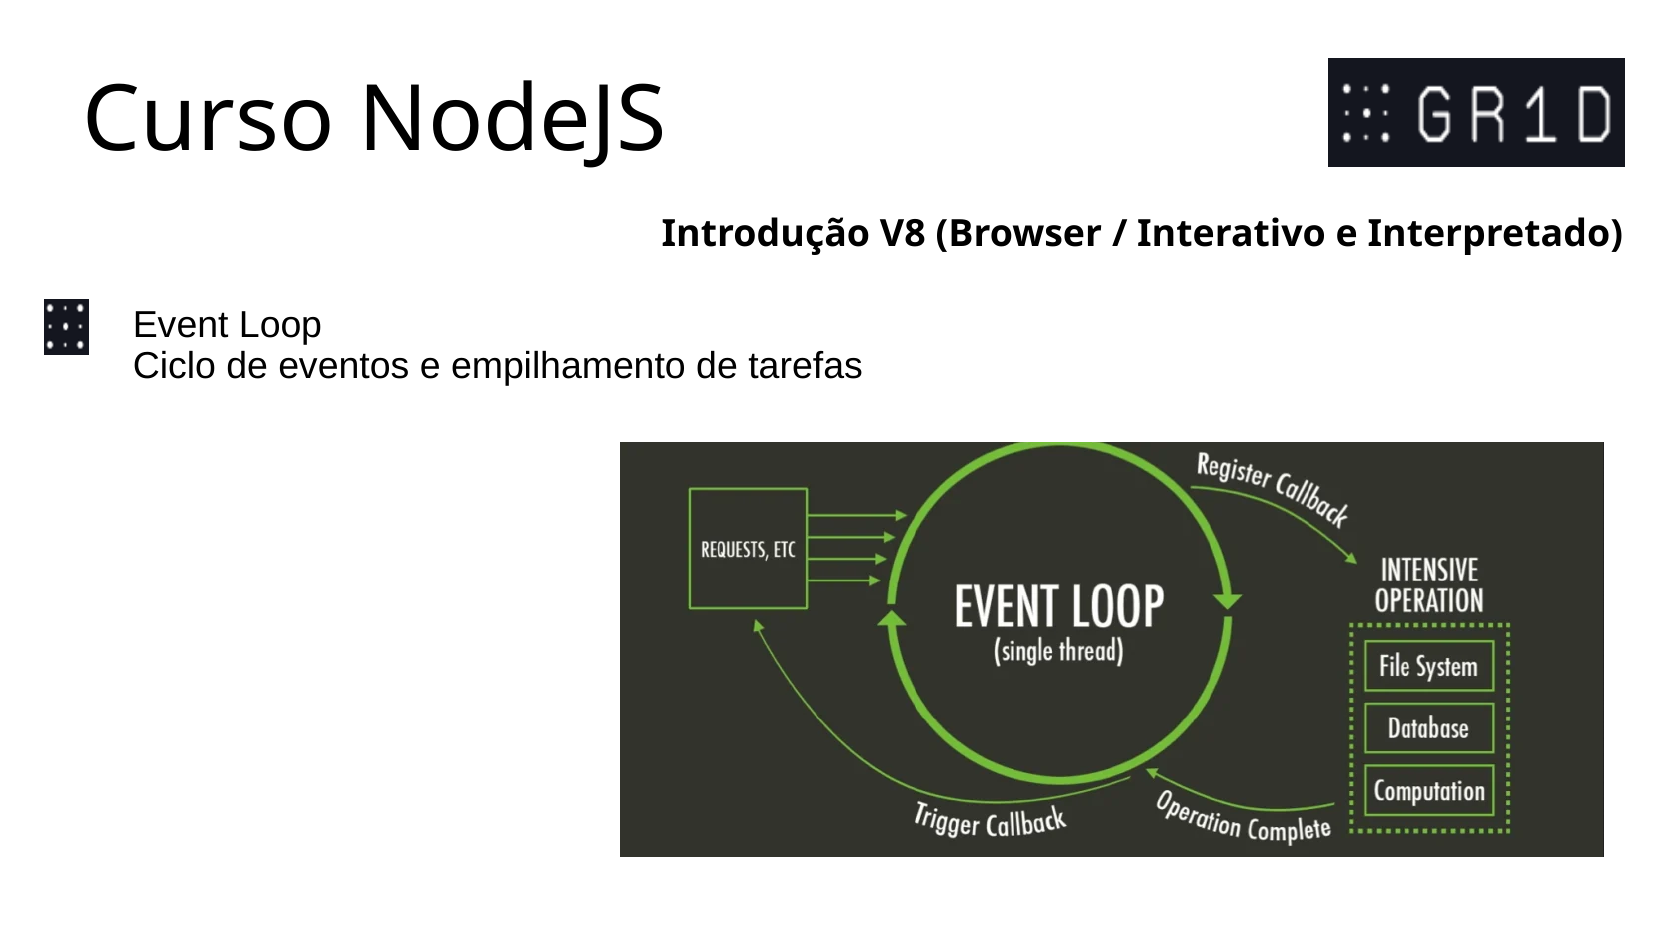

# Curso NodeJS
Introdução V8 (Browser / Interativo e Interpretado)
Event Loop
Ciclo de eventos e empilhamento de tarefas